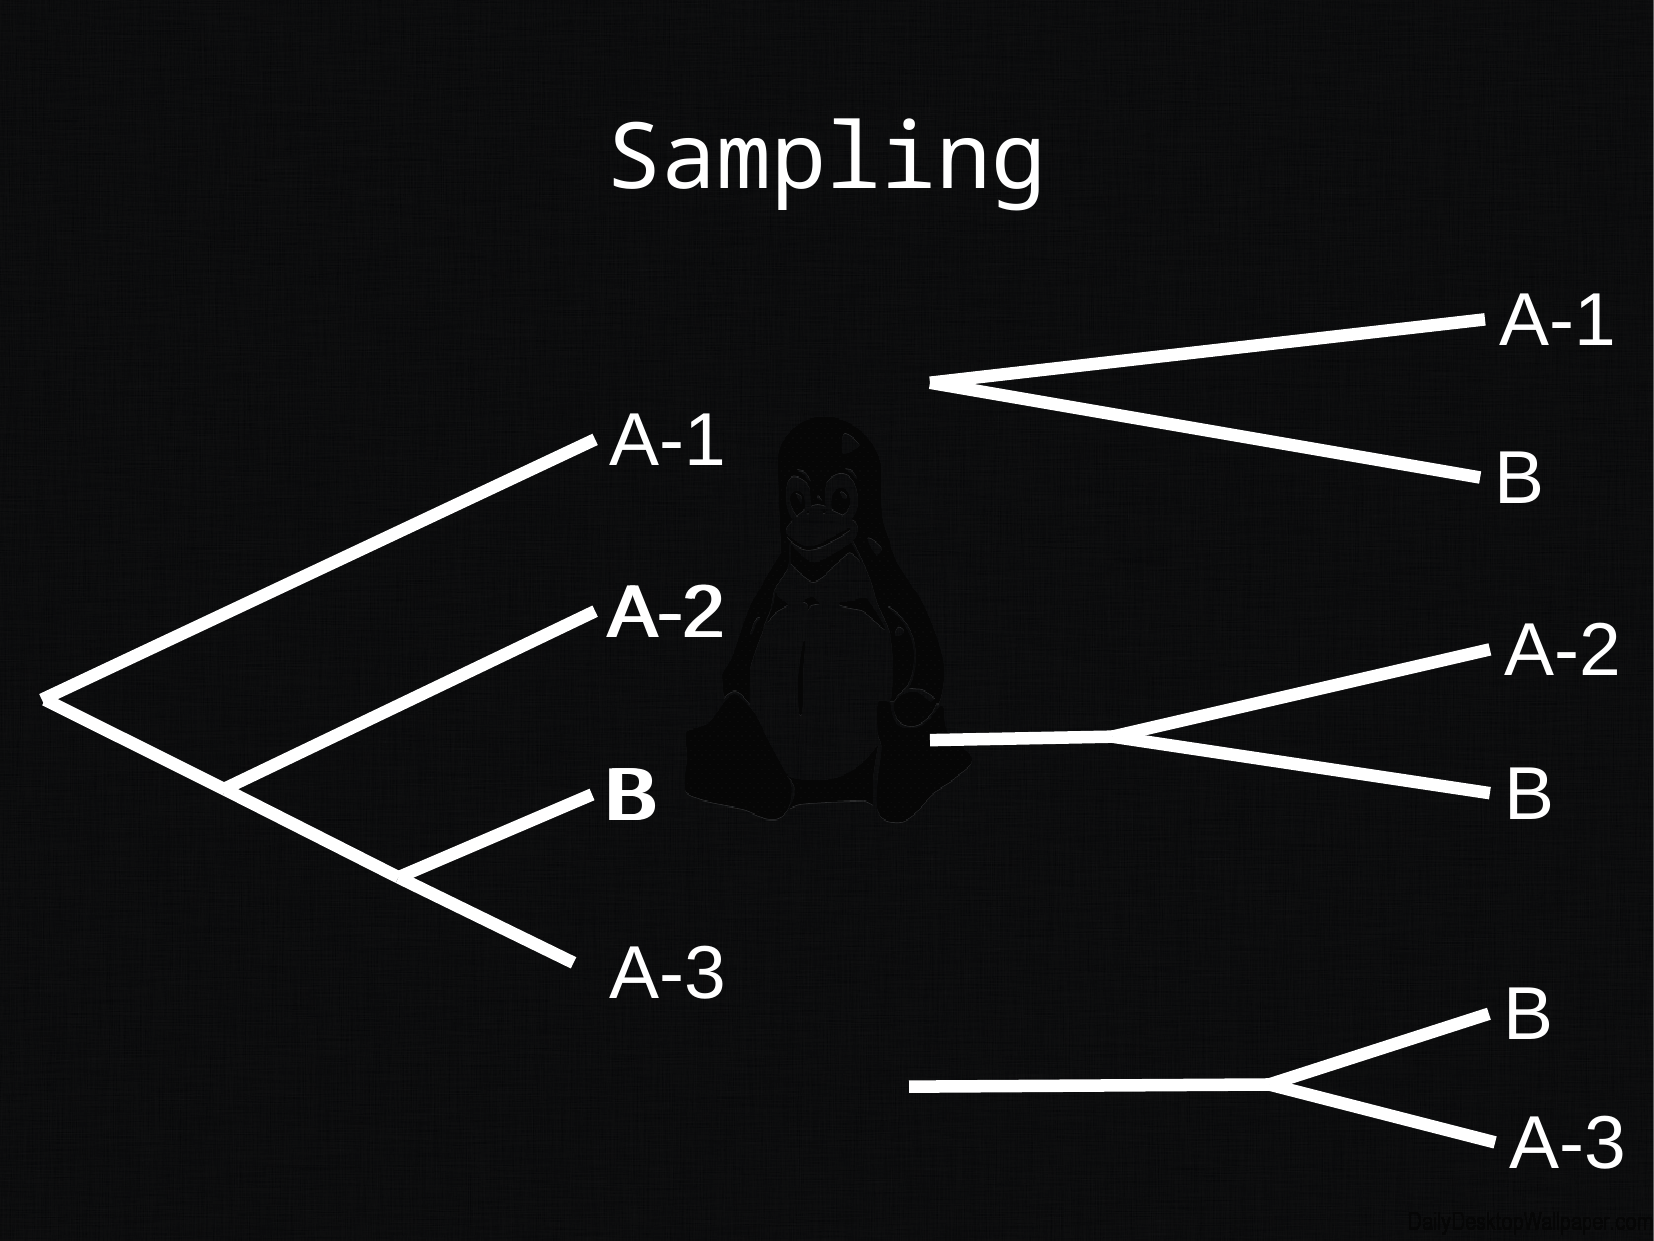

# Sampling
A-1
A-1
B
A-2
A-2
A-2
B
B
B
B
B
A-3
B
A-3